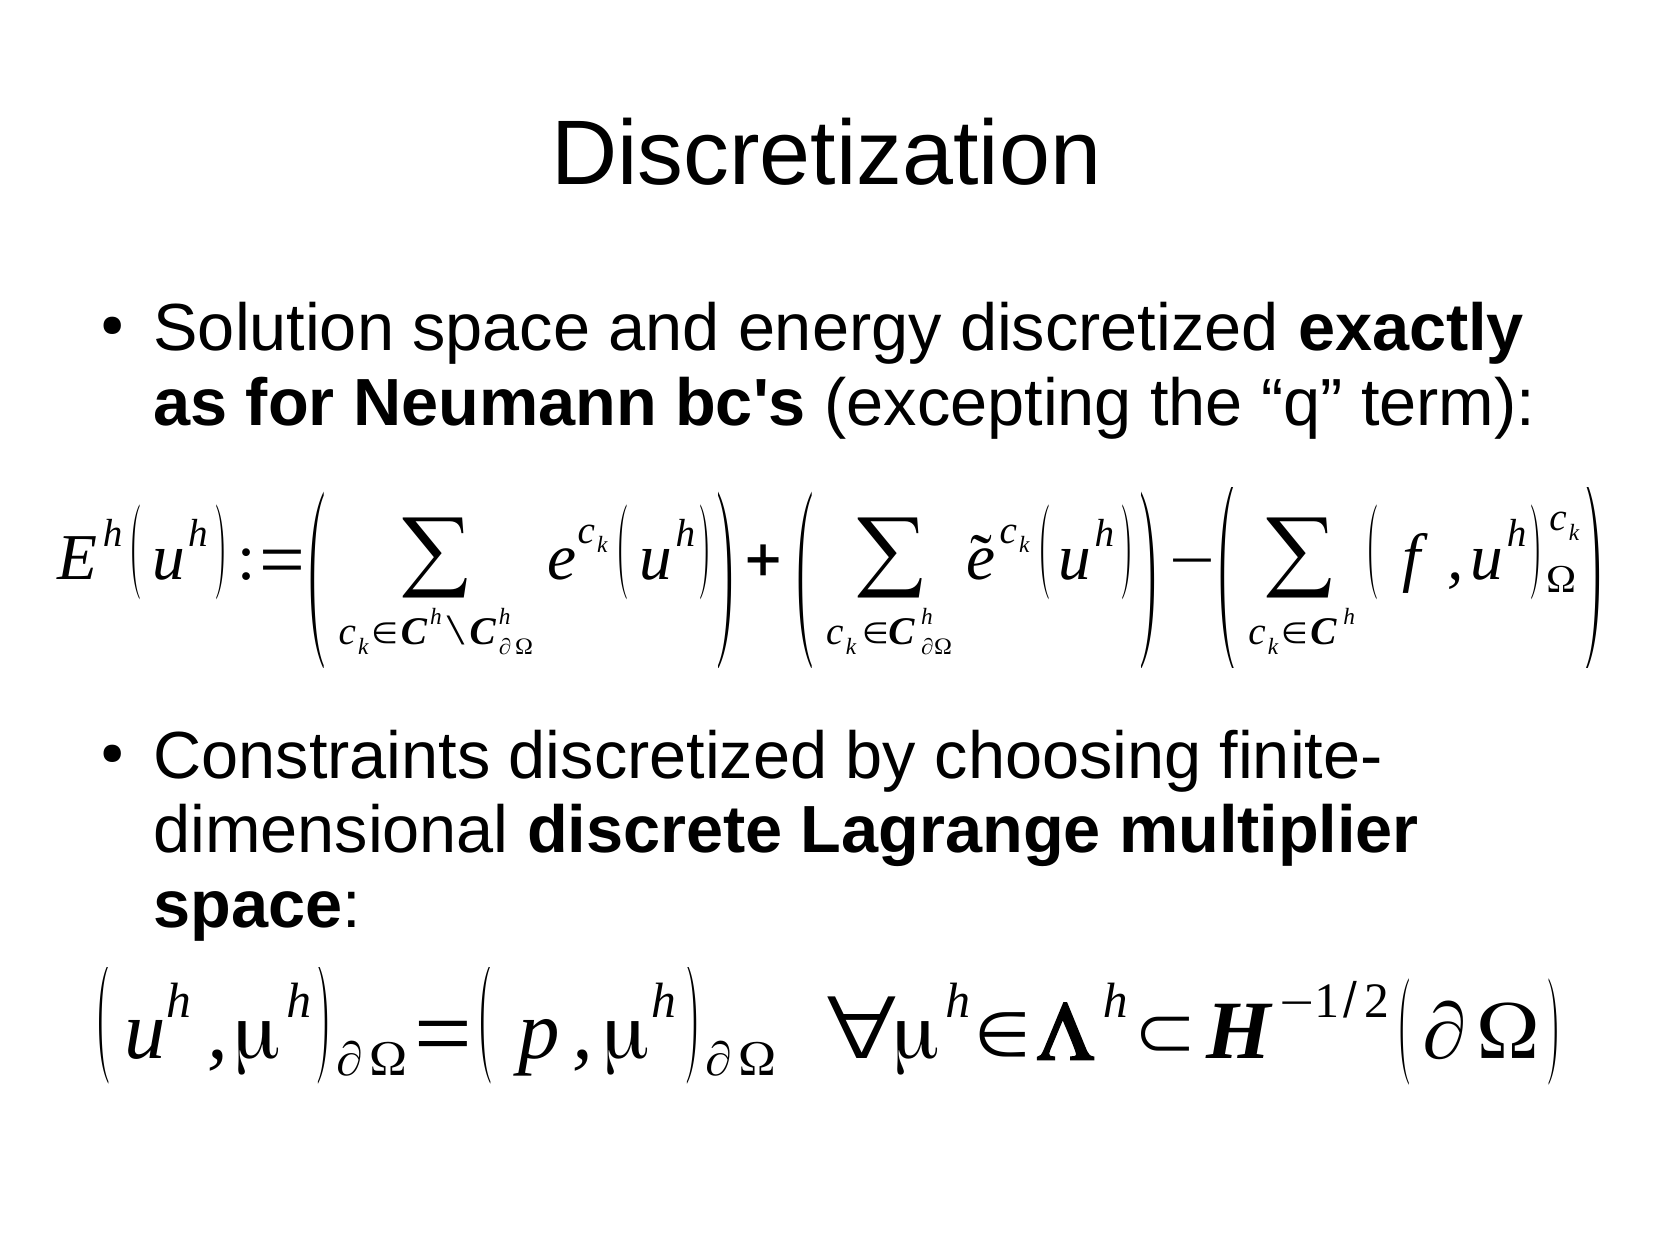

# Discretization
Solution space and energy discretized exactly as for Neumann bc's (excepting the “q” term):
Constraints discretized by choosing finite-dimensional discrete Lagrange multiplier space: